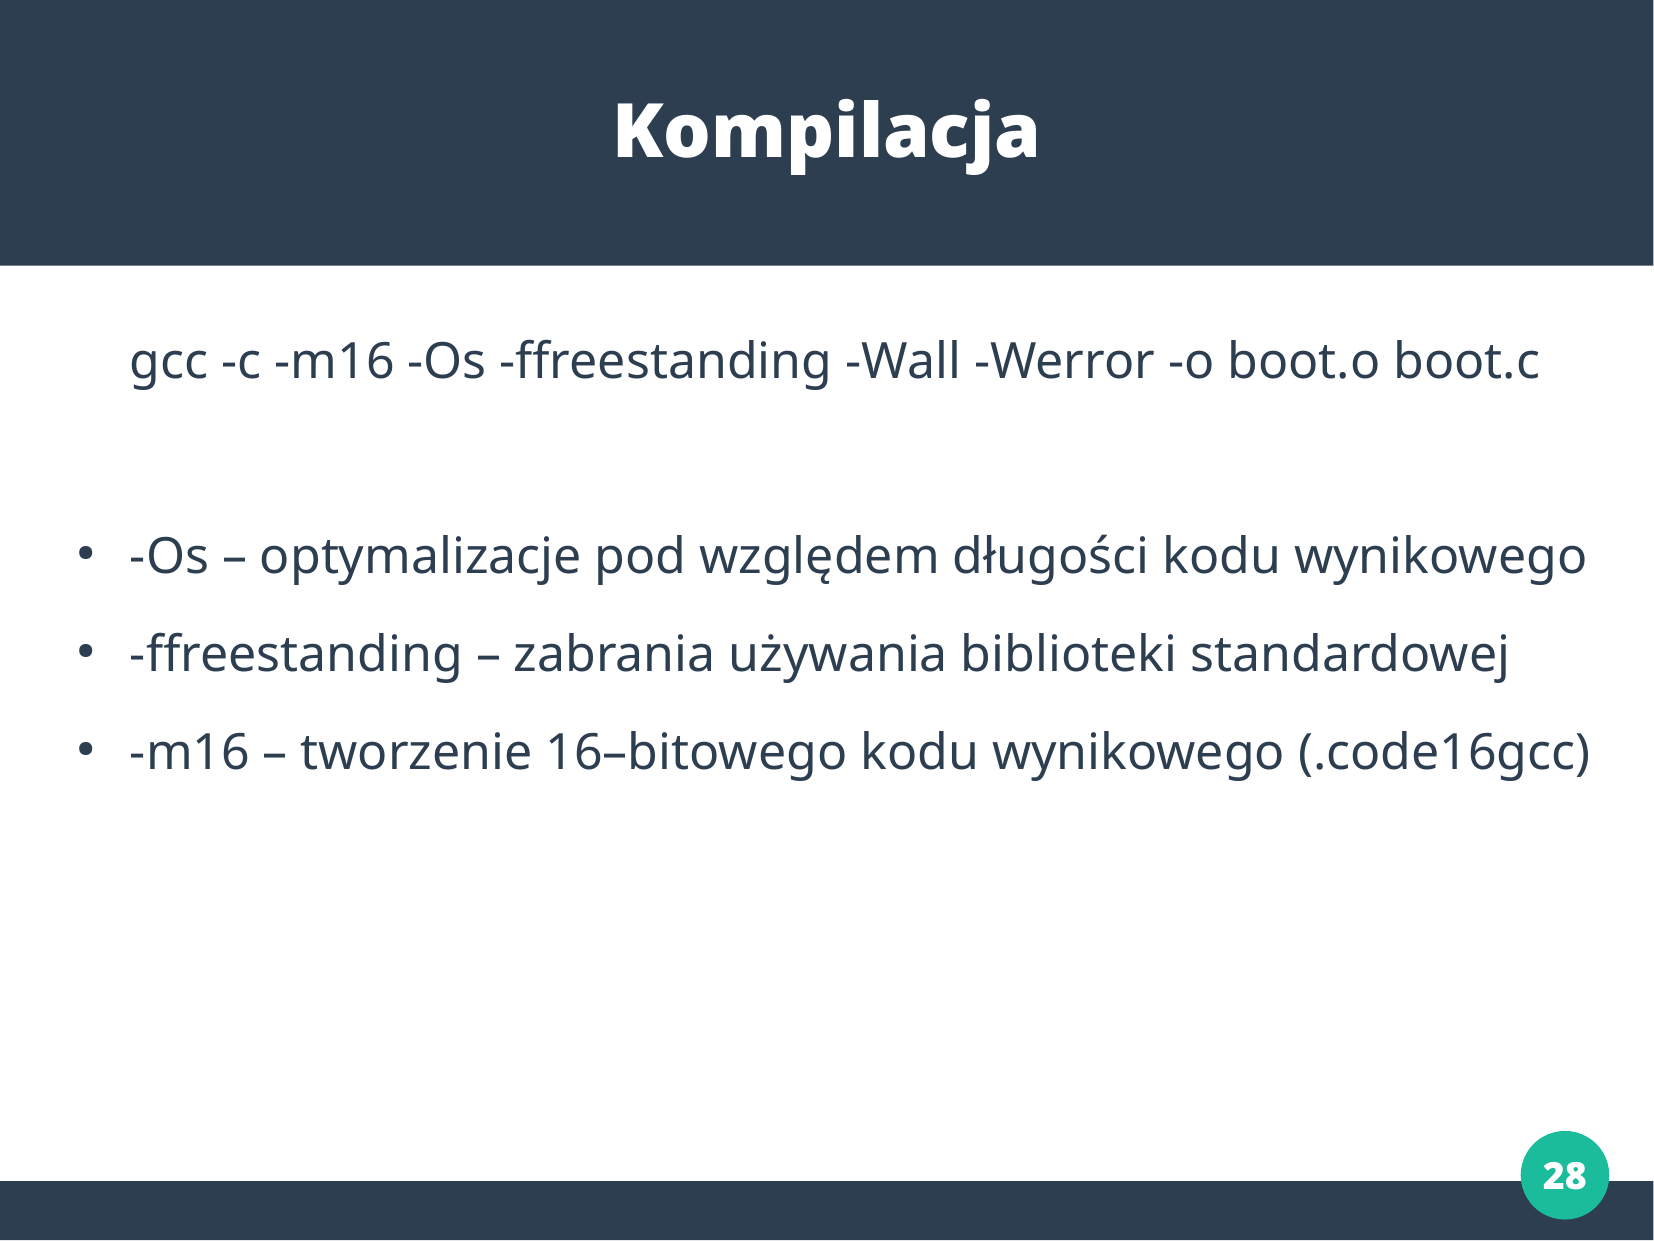

# Kompilacja
gcc -c -m16 -Os -ffreestanding -Wall -Werror -o boot.o boot.c
-Os – optymalizacje pod względem długości kodu wynikowego
-ffreestanding – zabrania używania biblioteki standardowej
-m16 – tworzenie 16–bitowego kodu wynikowego (.code16gcc)
28